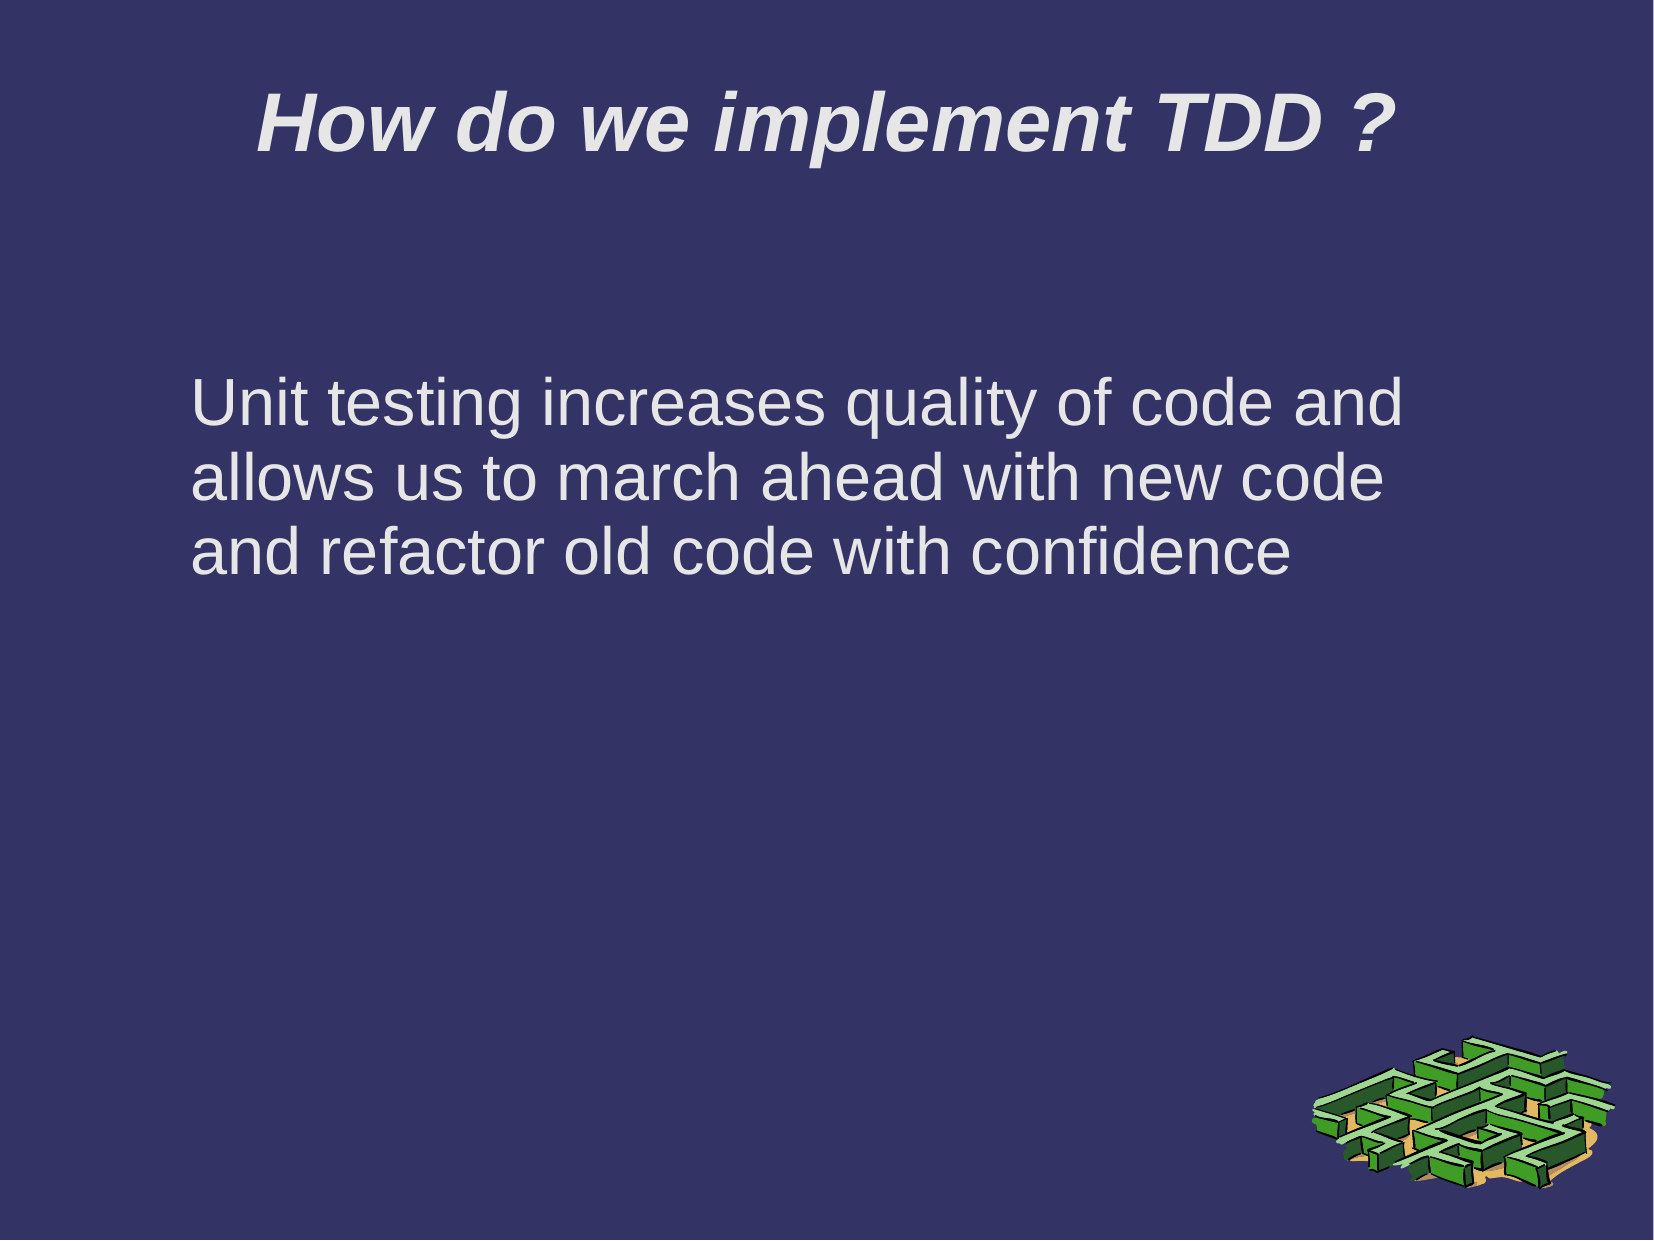

# How do we implement TDD ?
Unit testing increases quality of code and
allows us to march ahead with new code
and refactor old code with confidence